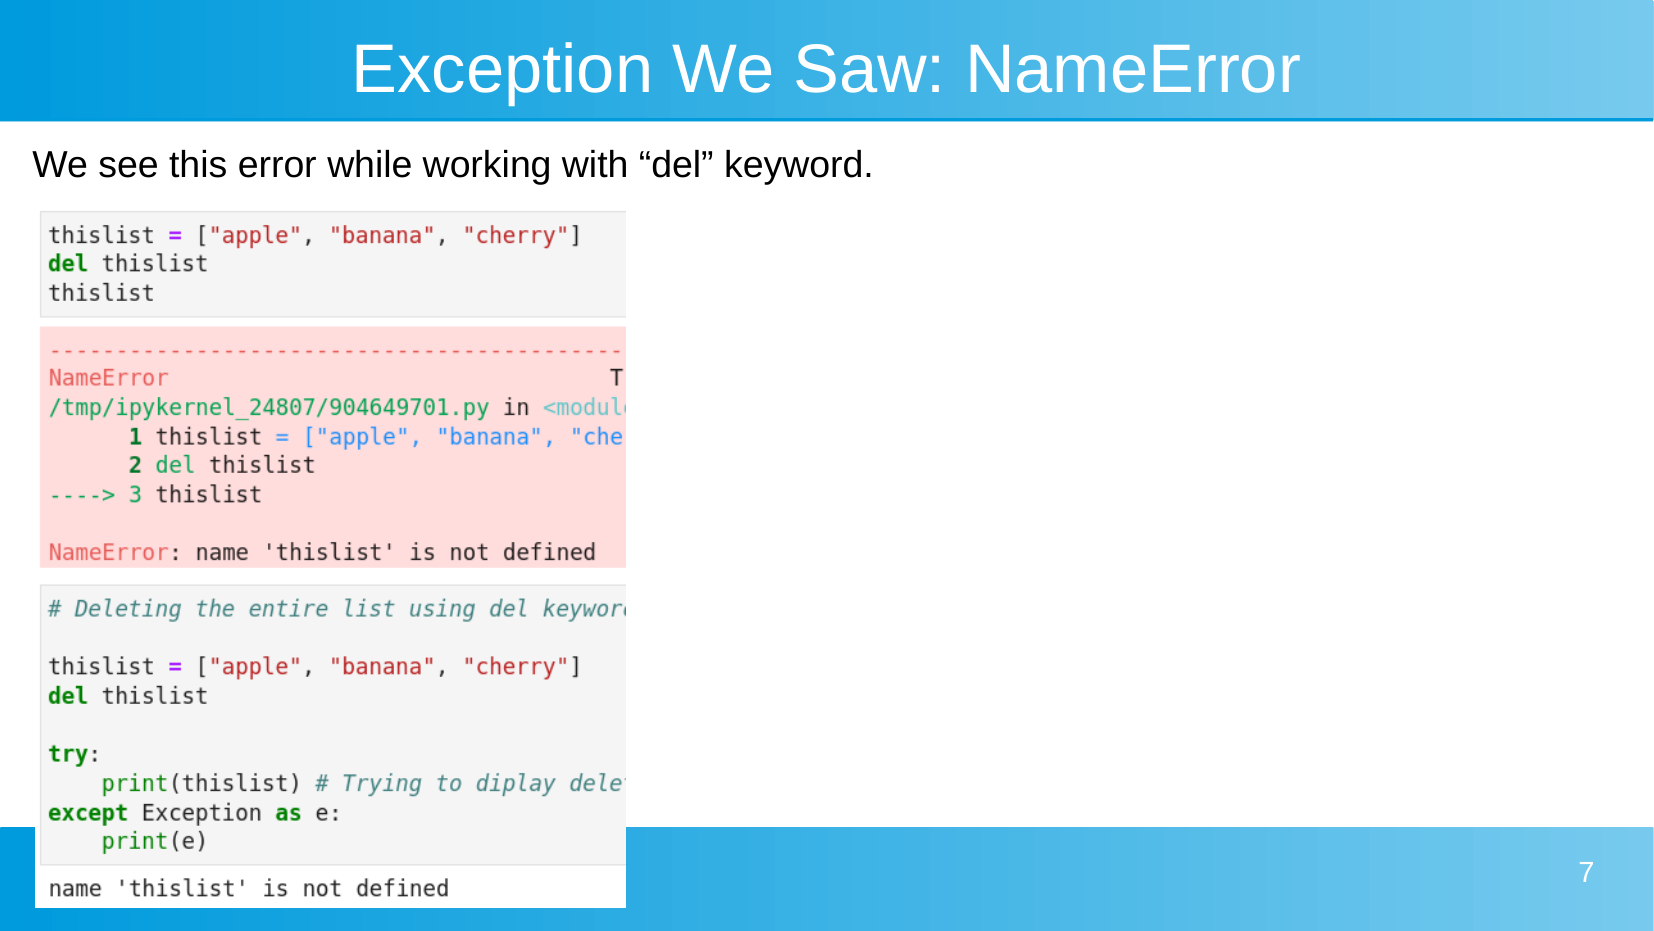

# Exception We Saw: NameError
We see this error while working with “del” keyword.
7